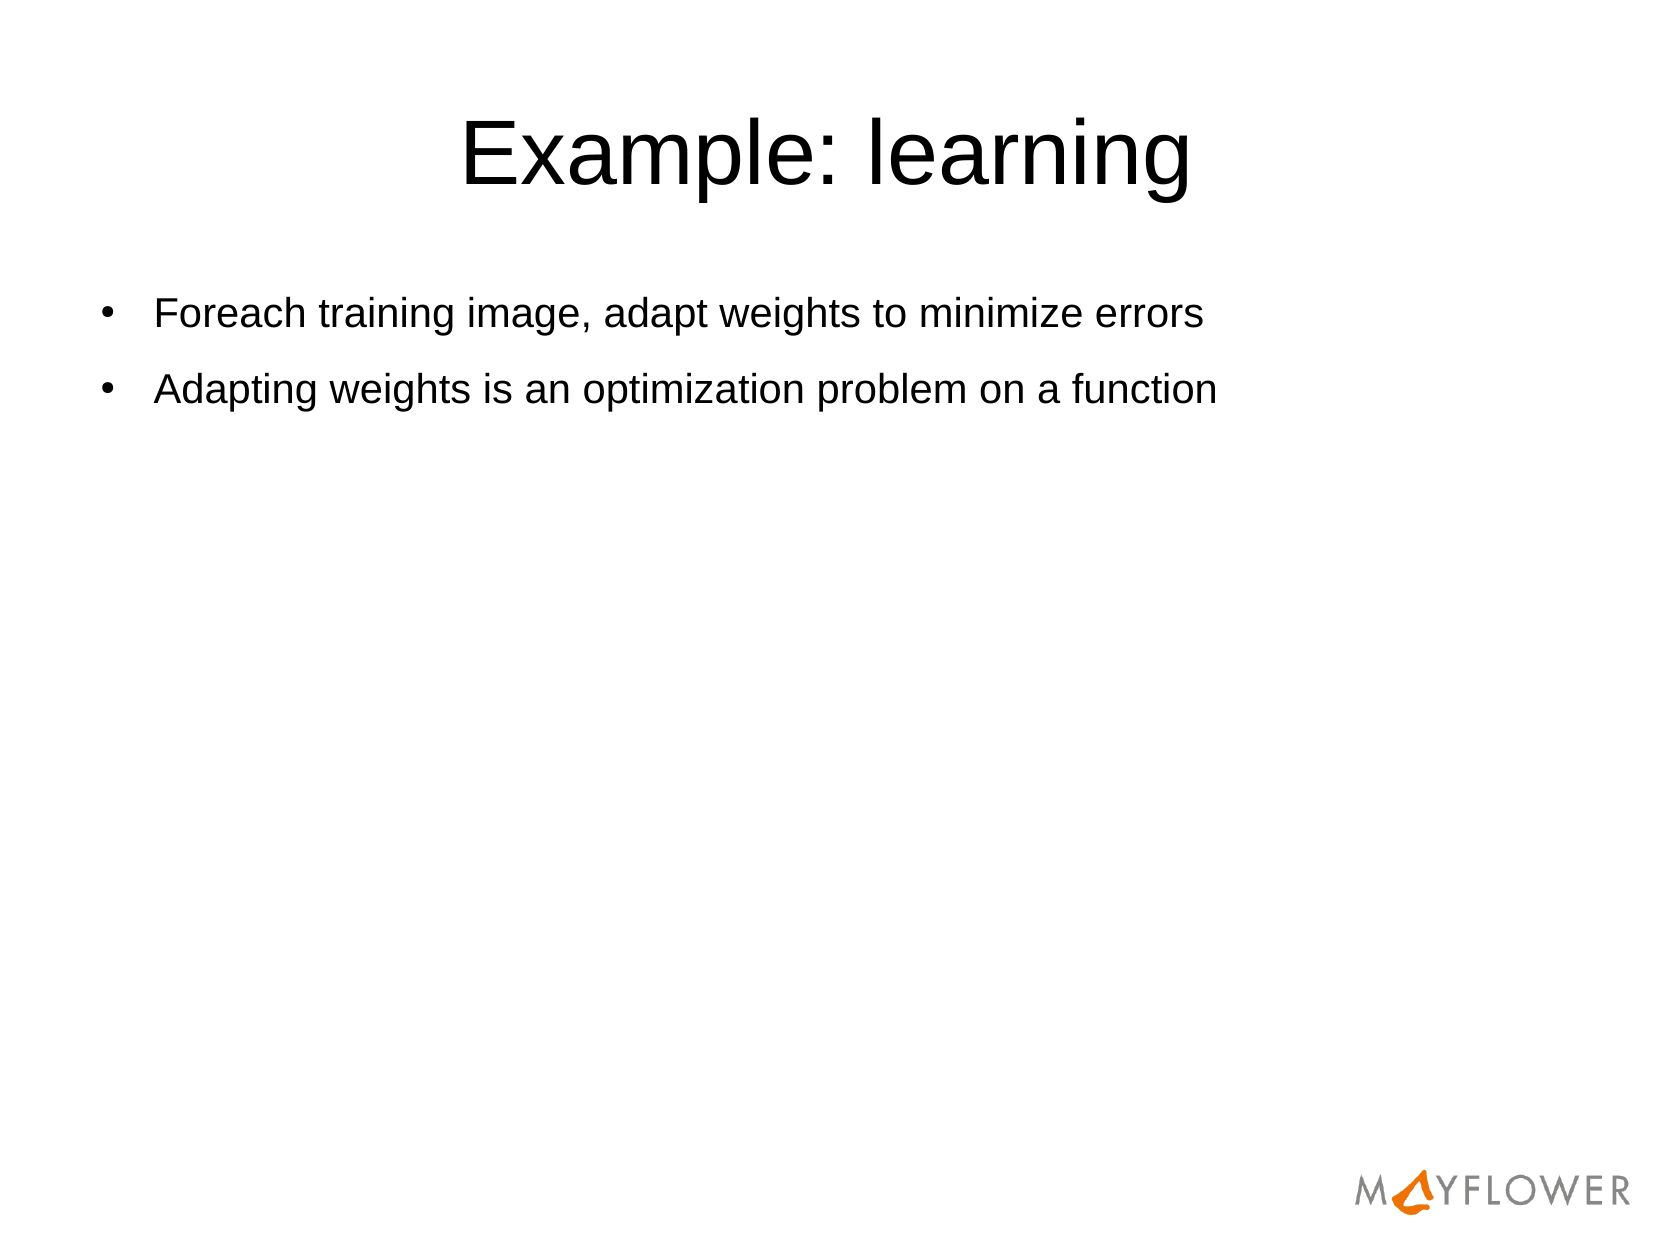

# Example: learning
Foreach training image, adapt weights to minimize errors
Adapting weights is an optimization problem on a function